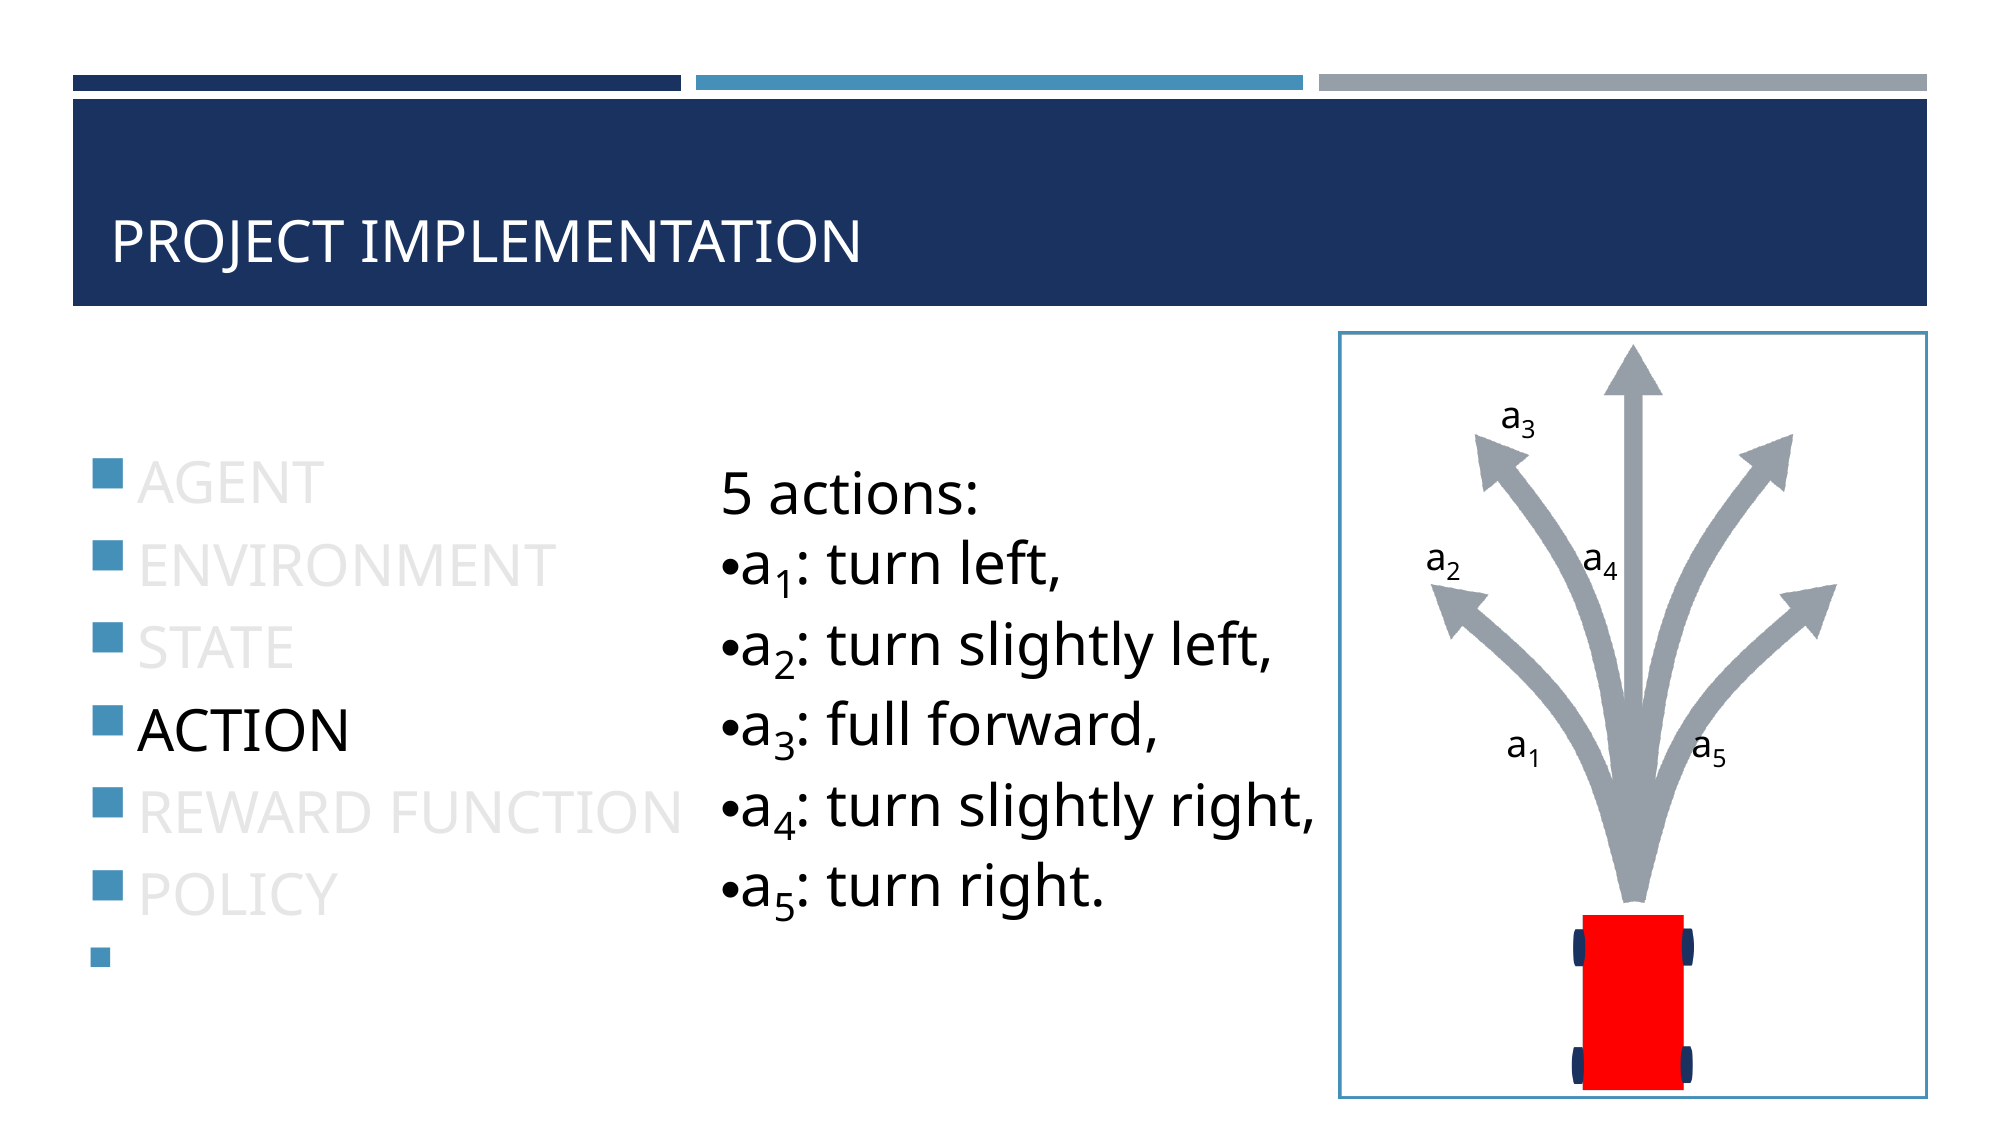

# PROJECT IMPLEMENTATION
		 a3
	 a2		 a4
 a1 a5
AGENT
ENVIRONMENT
STATE
ACTION
REWARD FUNCTION
POLICY
5 actions:
a1: turn left,
a2: turn slightly left,
a3: full forward,
a4: turn slightly right,
a5: turn right.